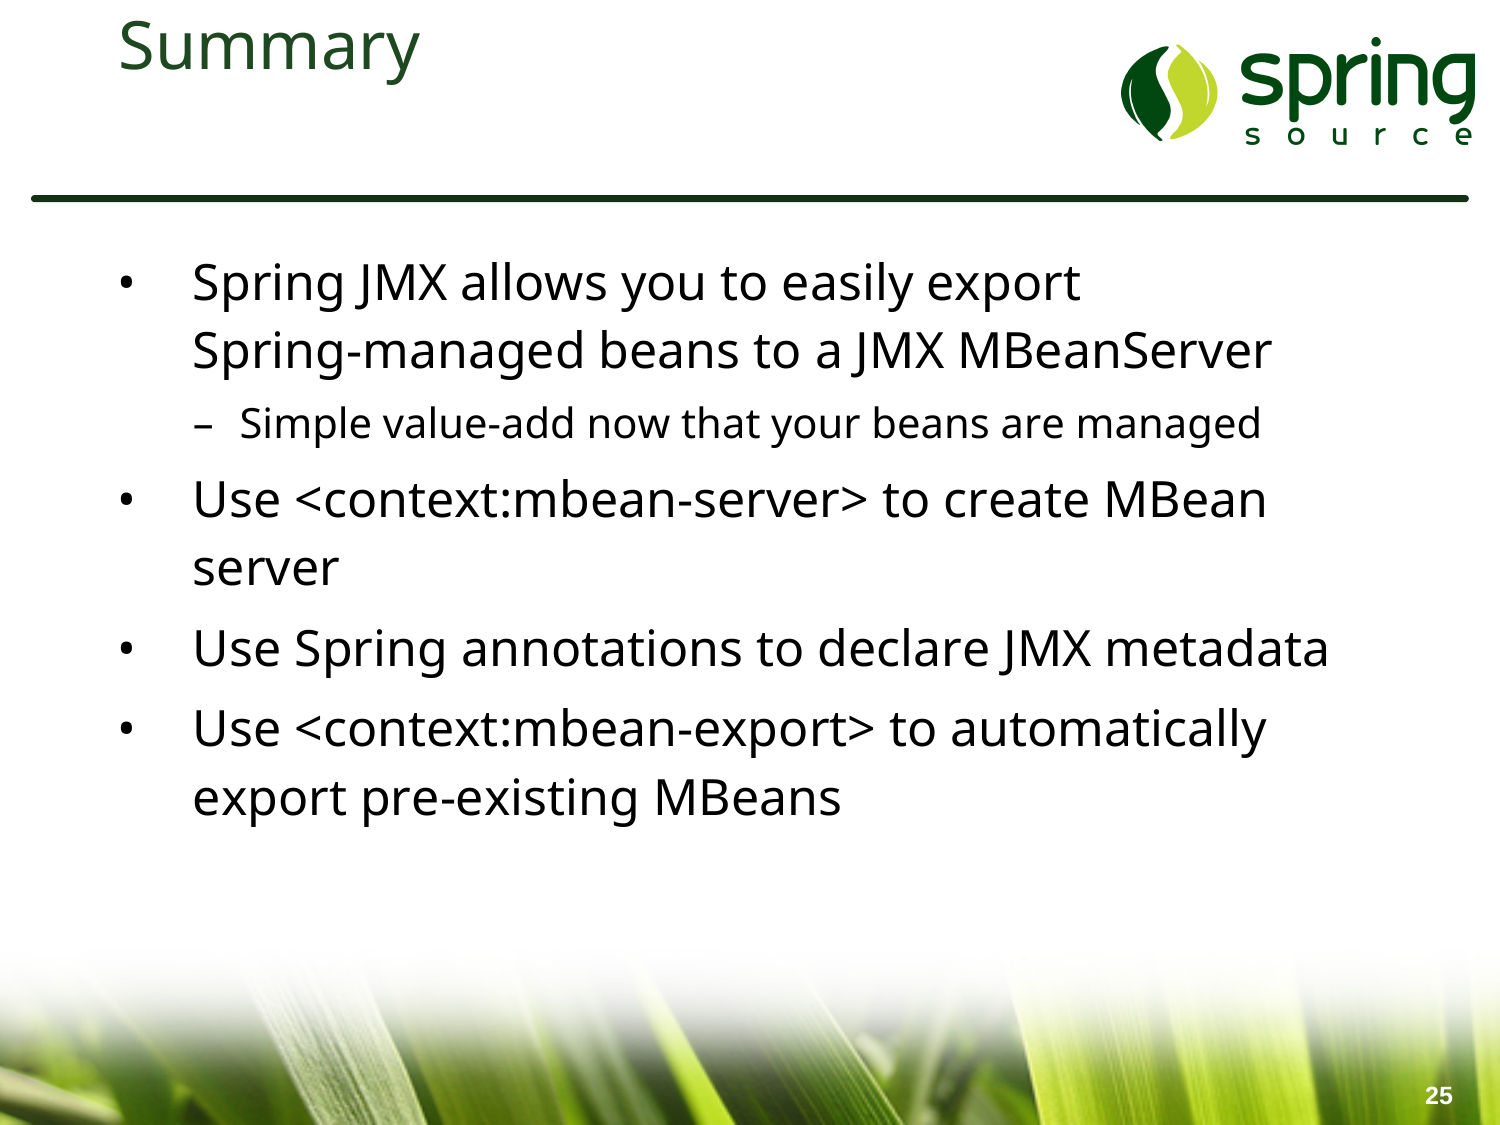

Summary
# Spring JMX allows you to easily export Spring-managed beans to a JMX MBeanServer
Simple value-add now that your beans are managed
Use <context:mbean-server> to create MBean server
Use Spring annotations to declare JMX metadata
Use <context:mbean-export> to automatically export pre-existing MBeans